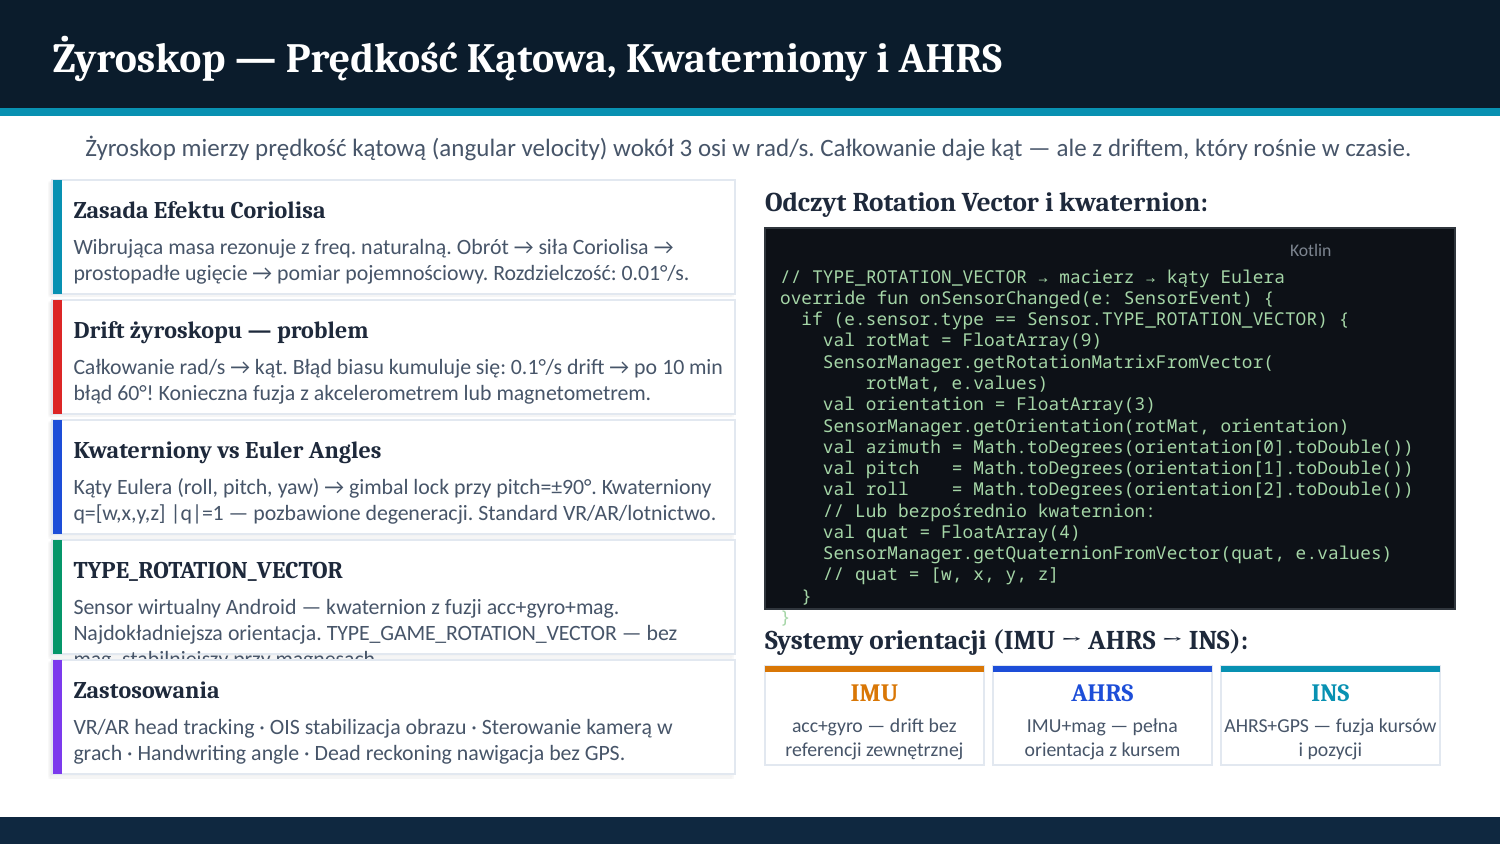

Żyroskop — Prędkość Kątowa, Kwaterniony i AHRS
Żyroskop mierzy prędkość kątową (angular velocity) wokół 3 osi w rad/s. Całkowanie daje kąt — ale z driftem, który rośnie w czasie.
Odczyt Rotation Vector i kwaternion:
Zasada Efektu Coriolisa
Wibrująca masa rezonuje z freq. naturalną. Obrót → siła Coriolisa → prostopadłe ugięcie → pomiar pojemnościowy. Rozdzielczość: 0.01°/s.
Kotlin
// TYPE_ROTATION_VECTOR → macierz → kąty Eulera
override fun onSensorChanged(e: SensorEvent) {
 if (e.sensor.type == Sensor.TYPE_ROTATION_VECTOR) {
 val rotMat = FloatArray(9)
 SensorManager.getRotationMatrixFromVector(
 rotMat, e.values)
 val orientation = FloatArray(3)
 SensorManager.getOrientation(rotMat, orientation)
 val azimuth = Math.toDegrees(orientation[0].toDouble())
 val pitch = Math.toDegrees(orientation[1].toDouble())
 val roll = Math.toDegrees(orientation[2].toDouble())
 // Lub bezpośrednio kwaternion:
 val quat = FloatArray(4)
 SensorManager.getQuaternionFromVector(quat, e.values)
 // quat = [w, x, y, z]
 }
}
Drift żyroskopu — problem
Całkowanie rad/s → kąt. Błąd biasu kumuluje się: 0.1°/s drift → po 10 min błąd 60°! Konieczna fuzja z akcelerometrem lub magnetometrem.
Kwaterniony vs Euler Angles
Kąty Eulera (roll, pitch, yaw) → gimbal lock przy pitch=±90°. Kwaterniony q=[w,x,y,z] |q|=1 — pozbawione degeneracji. Standard VR/AR/lotnictwo.
TYPE_ROTATION_VECTOR
Sensor wirtualny Android — kwaternion z fuzji acc+gyro+mag. Najdokładniejsza orientacja. TYPE_GAME_ROTATION_VECTOR — bez mag, stabilniejszy przy magnesach.
Systemy orientacji (IMU → AHRS → INS):
Zastosowania
IMU
AHRS
INS
VR/AR head tracking · OIS stabilizacja obrazu · Sterowanie kamerą w grach · Handwriting angle · Dead reckoning nawigacja bez GPS.
acc+gyro — drift bez referencji zewnętrznej
IMU+mag — pełna orientacja z kursem
AHRS+GPS — fuzja kursów i pozycji